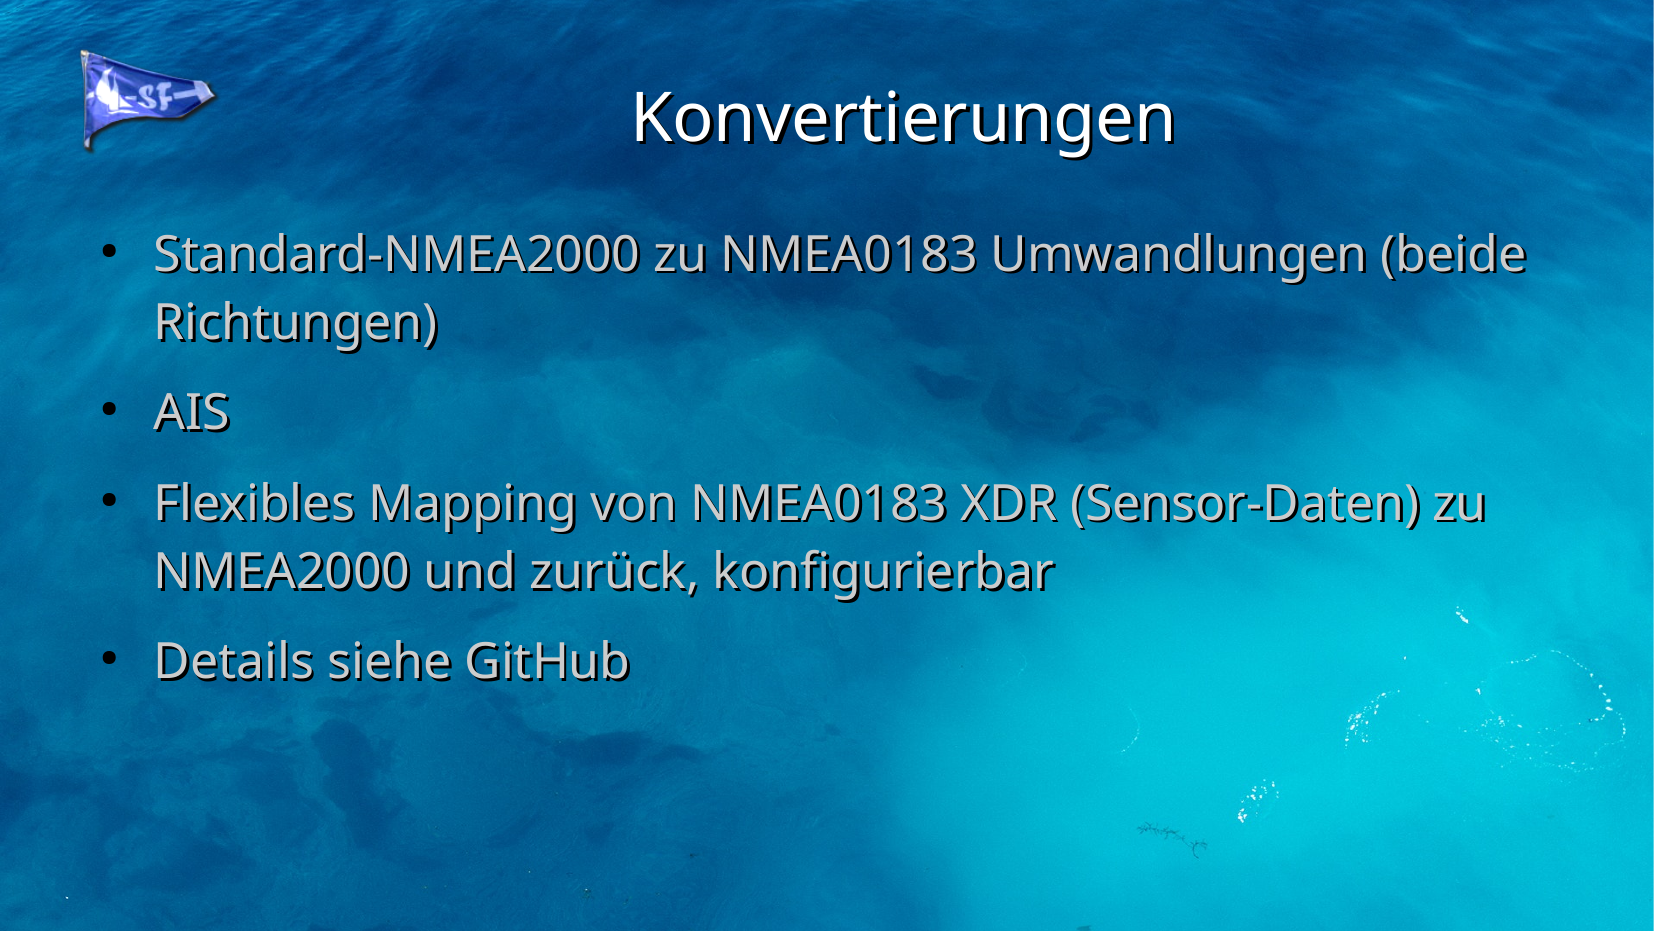

# Konvertierungen
Standard-NMEA2000 zu NMEA0183 Umwandlungen (beide Richtungen)
AIS
Flexibles Mapping von NMEA0183 XDR (Sensor-Daten) zu NMEA2000 und zurück, konfigurierbar
Details siehe GitHub